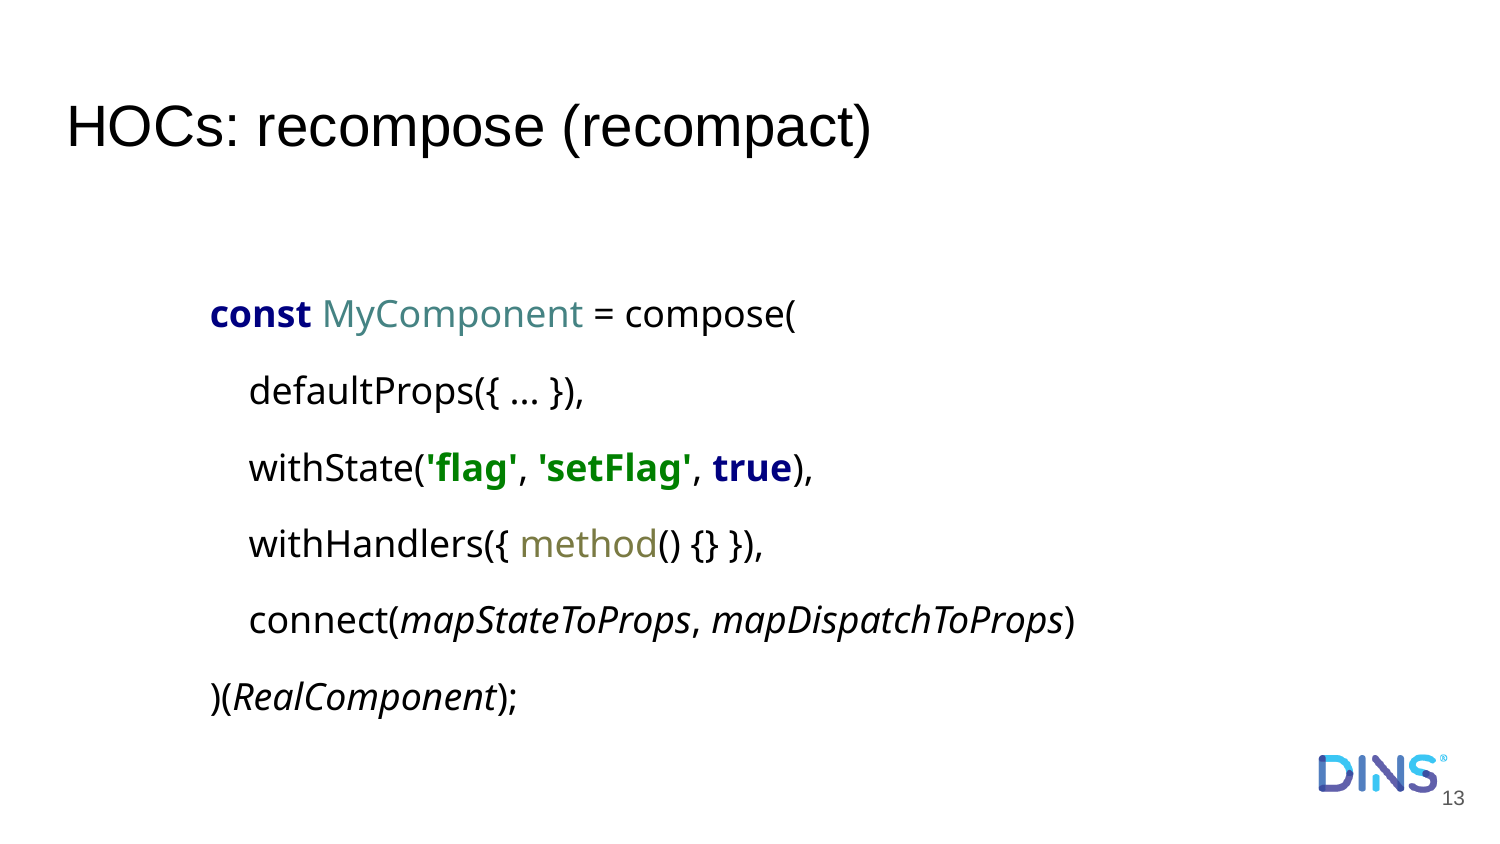

# HOCs: recompose (recompact)
const MyComponent = compose(
 defaultProps({ ... }),
 withState('flag', 'setFlag', true),
 withHandlers({ method() {} }),
 connect(mapStateToProps, mapDispatchToProps)
)(RealComponent);
13